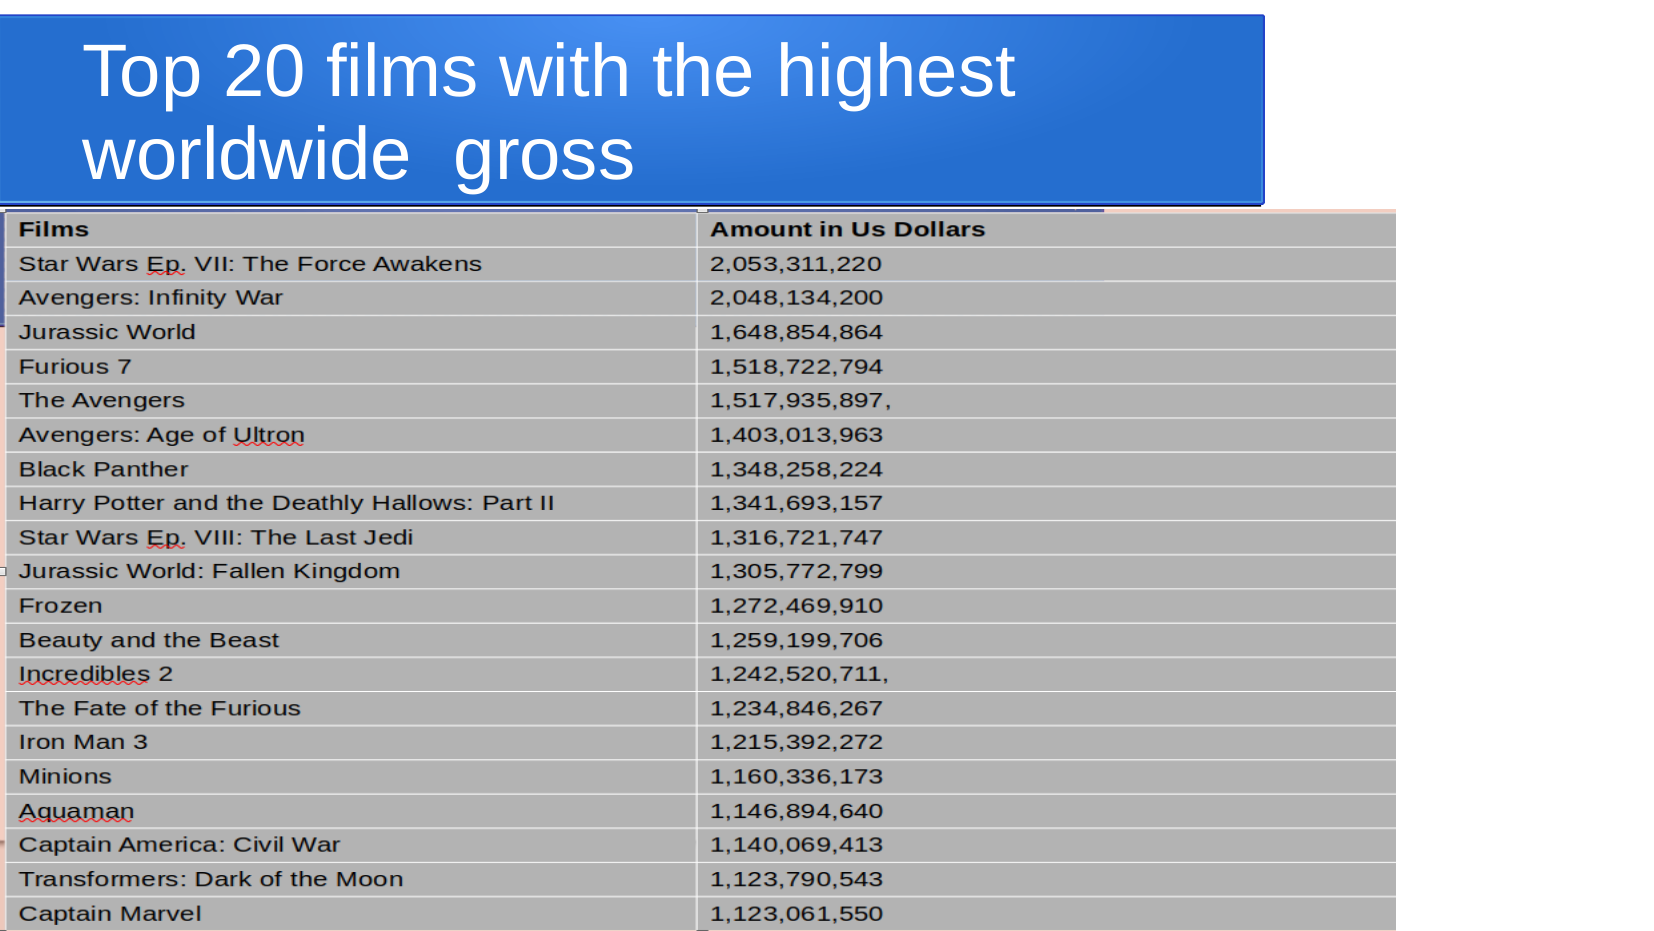

# Top 20 films with the highest worldwide gross